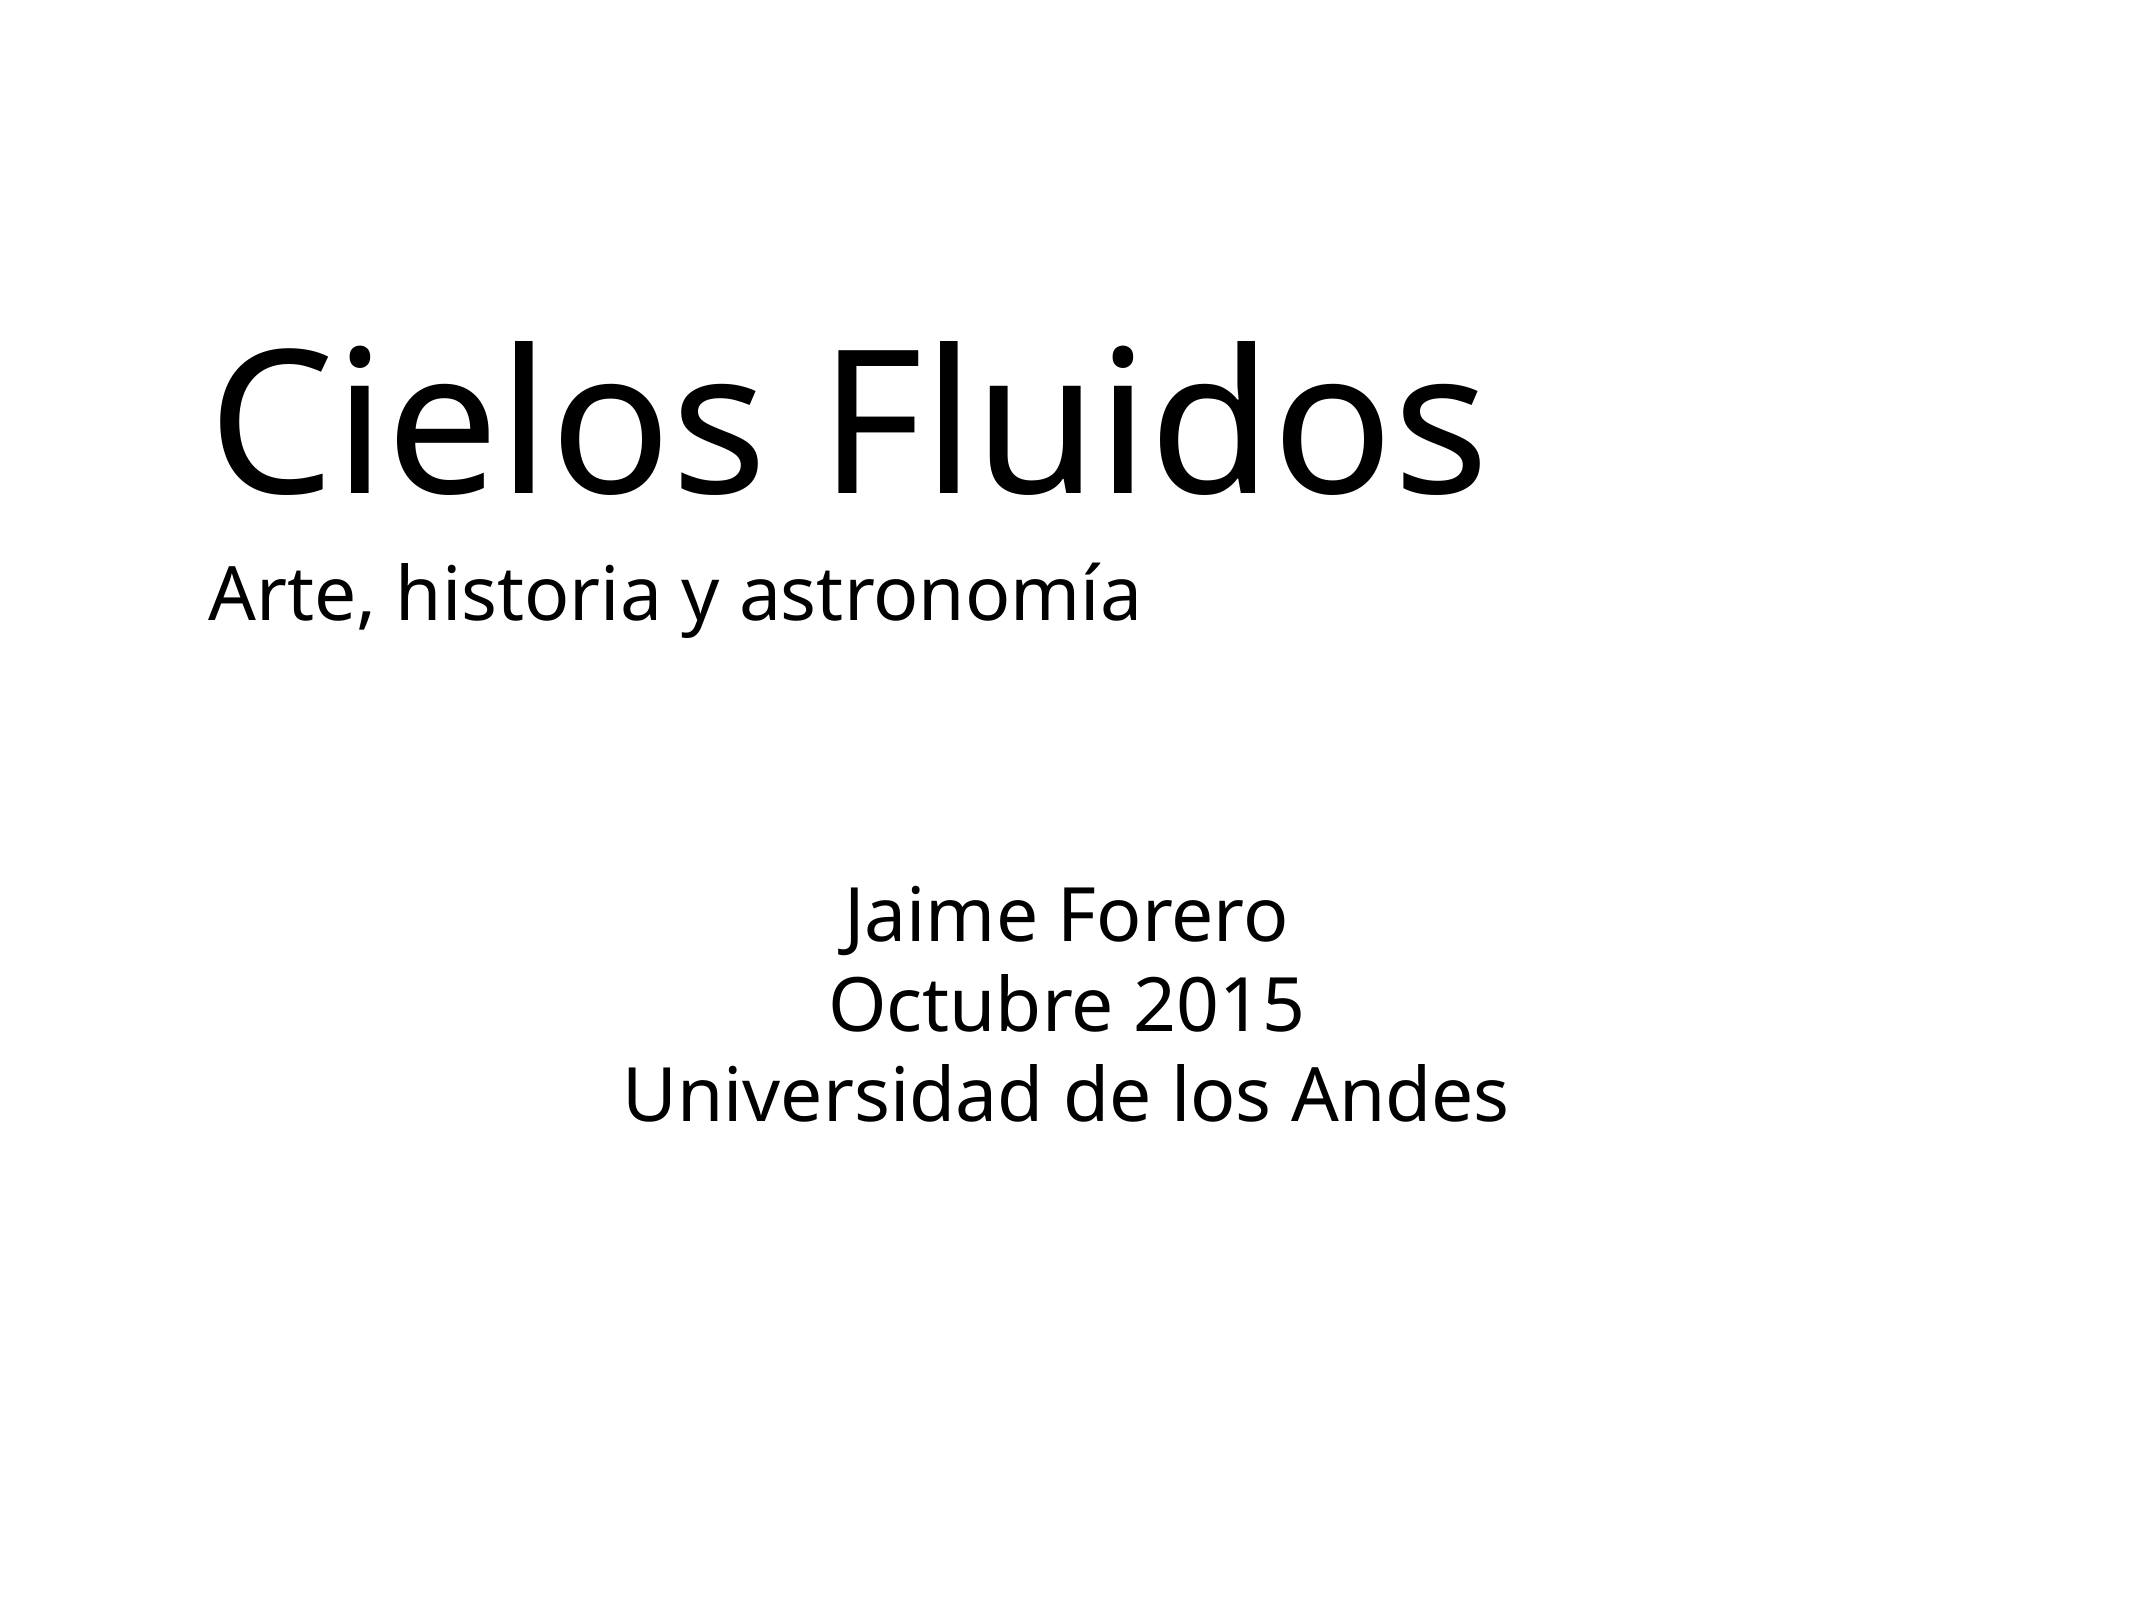

# Cielos Fluidos
Arte, historia y astronomía
Jaime Forero
Octubre 2015
Universidad de los Andes